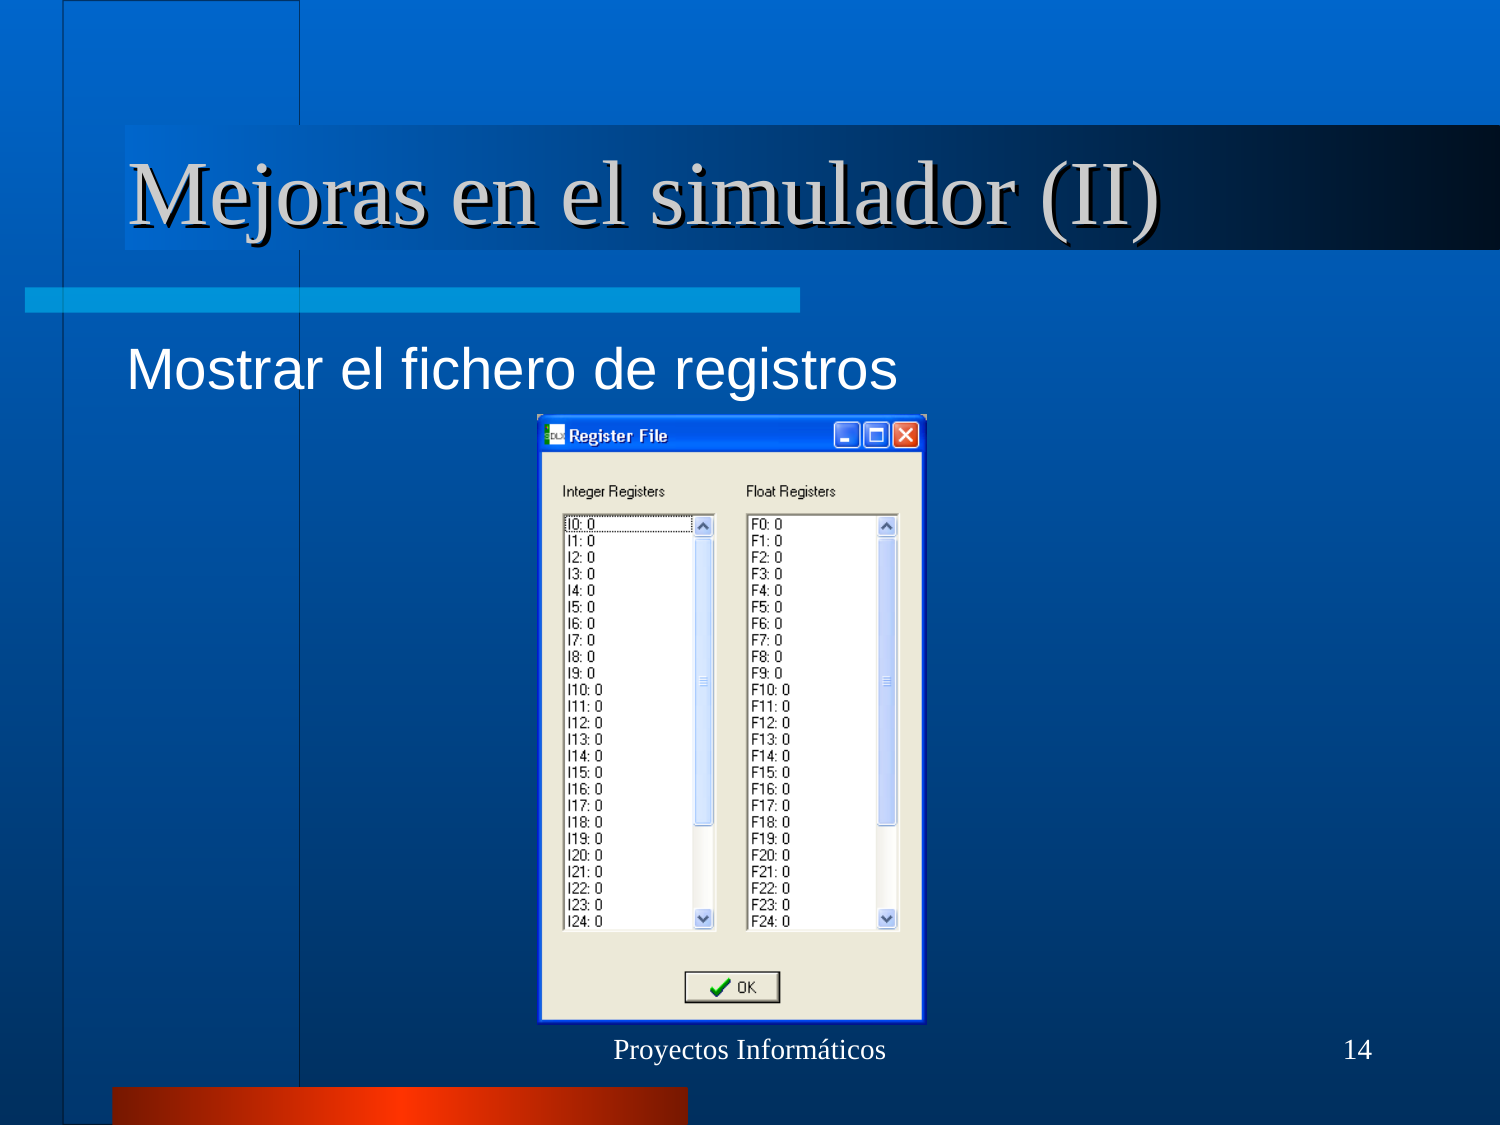

# Mejoras en el simulador (II)
Mostrar el fichero de registros
Proyectos Informáticos
14